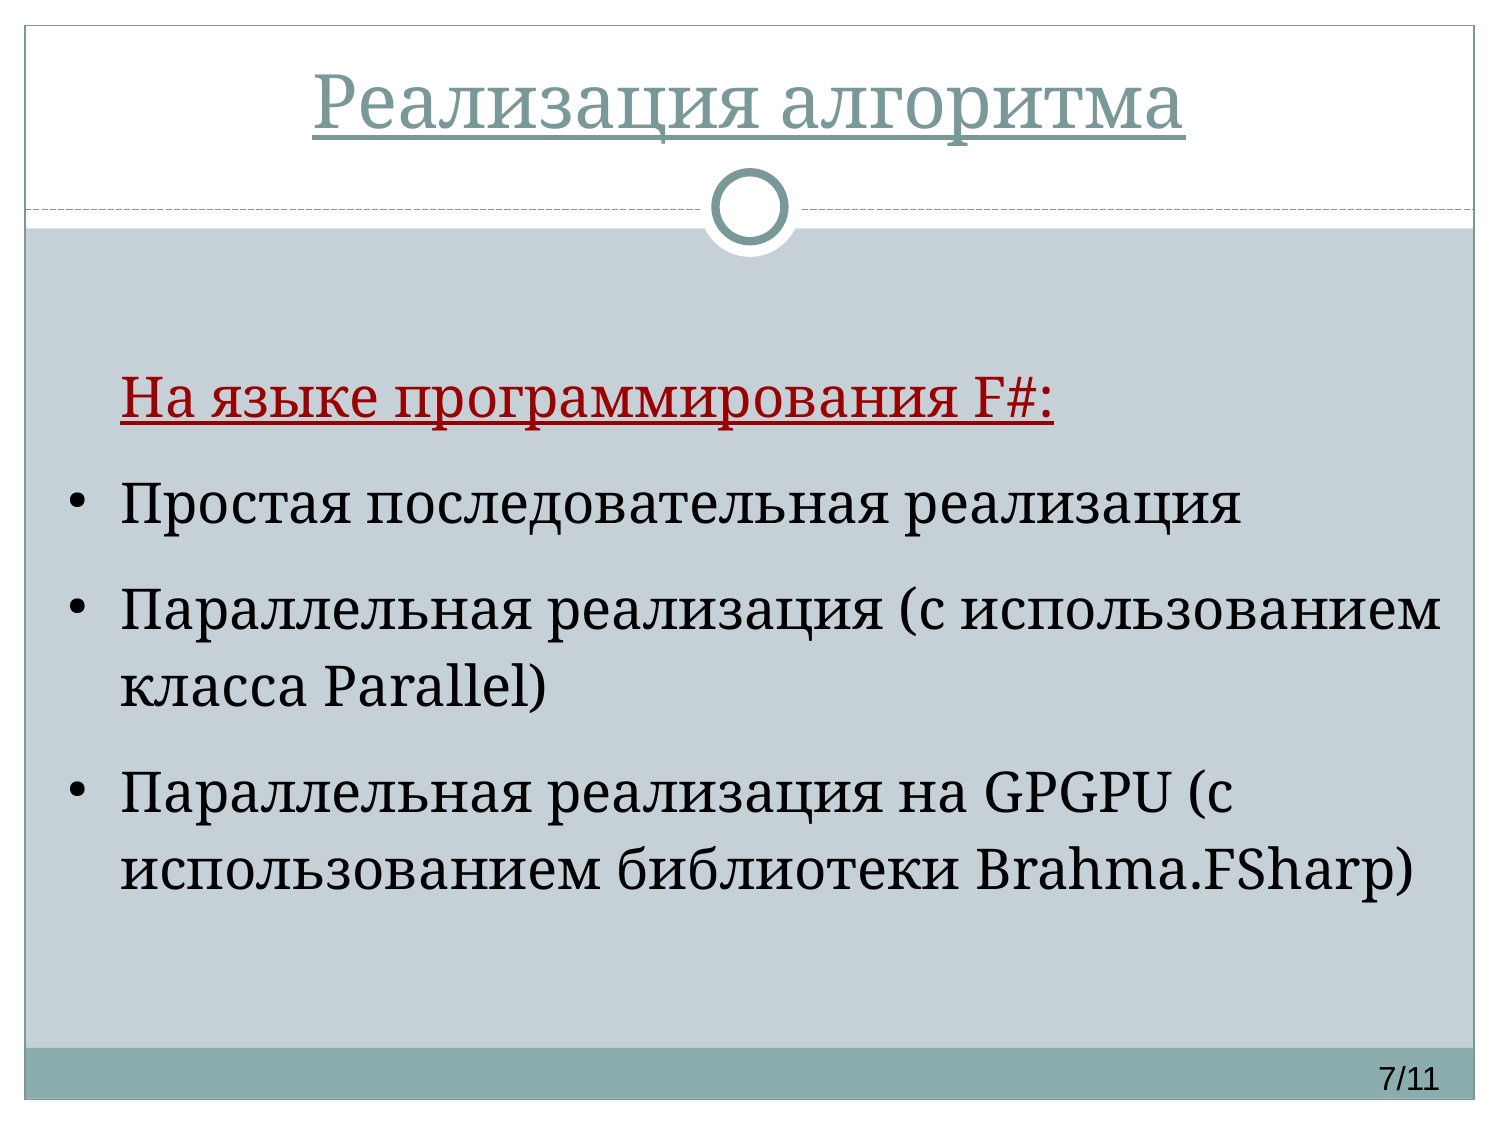

# Реализация алгоритма
На языке программирования F#:
Простая последовательная реализация
Параллельная реализация (с использованием класса Parallel)
Параллельная реализация на GPGPU (с использованием библиотеки Brahma.FSharp)